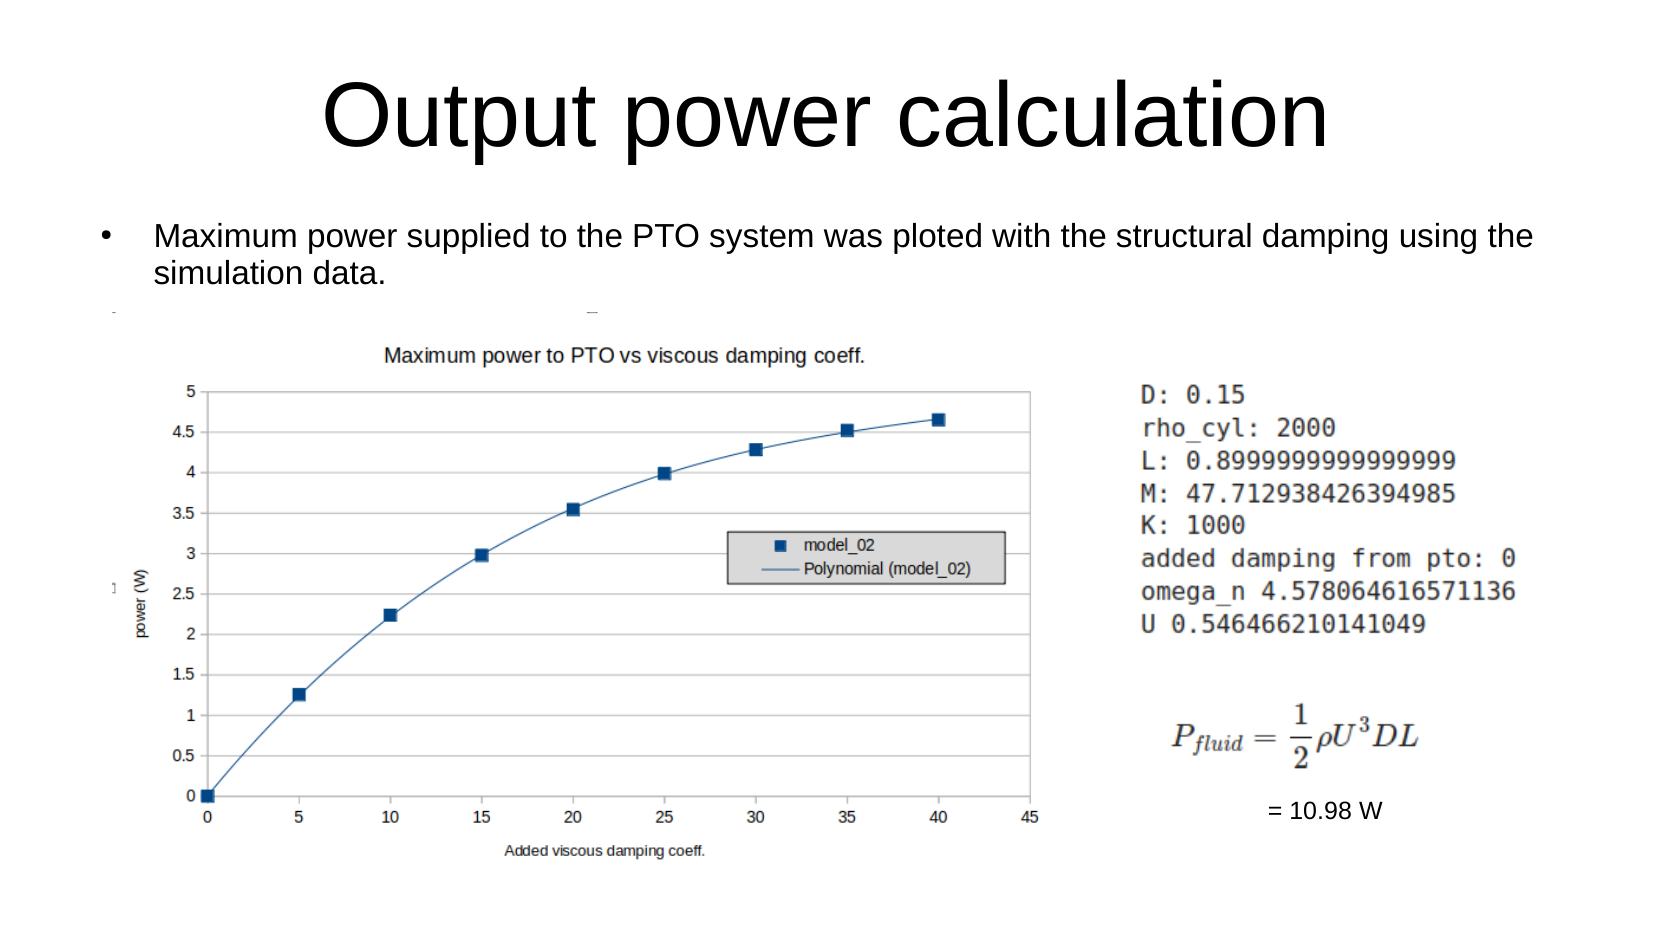

# Output power calculation
Maximum power supplied to the PTO system was ploted with the structural damping using the simulation data.
= 10.98 W